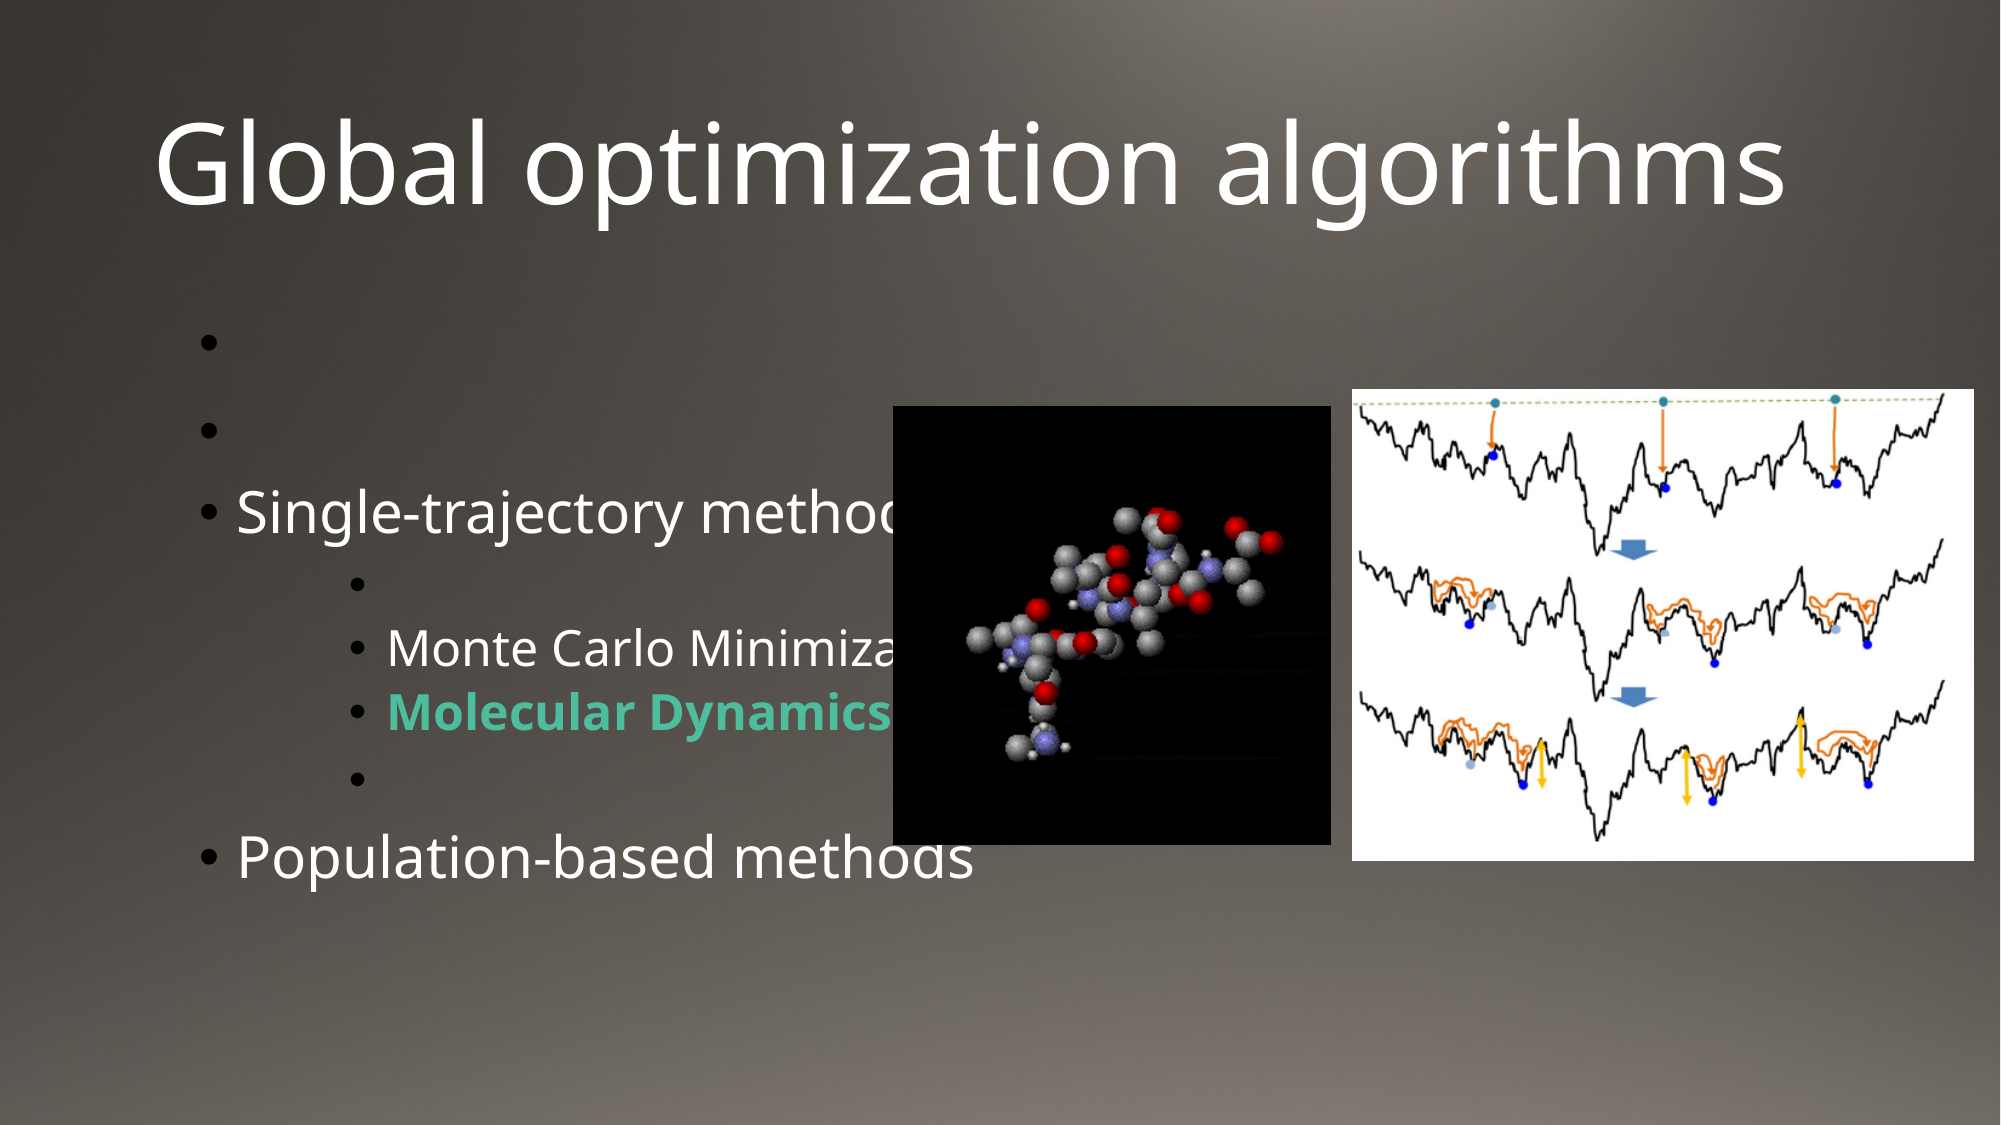

# Global optimization algorithms
Single-trajectory methods
Monte Carlo Minimization
Molecular Dynamics
Population-based methods